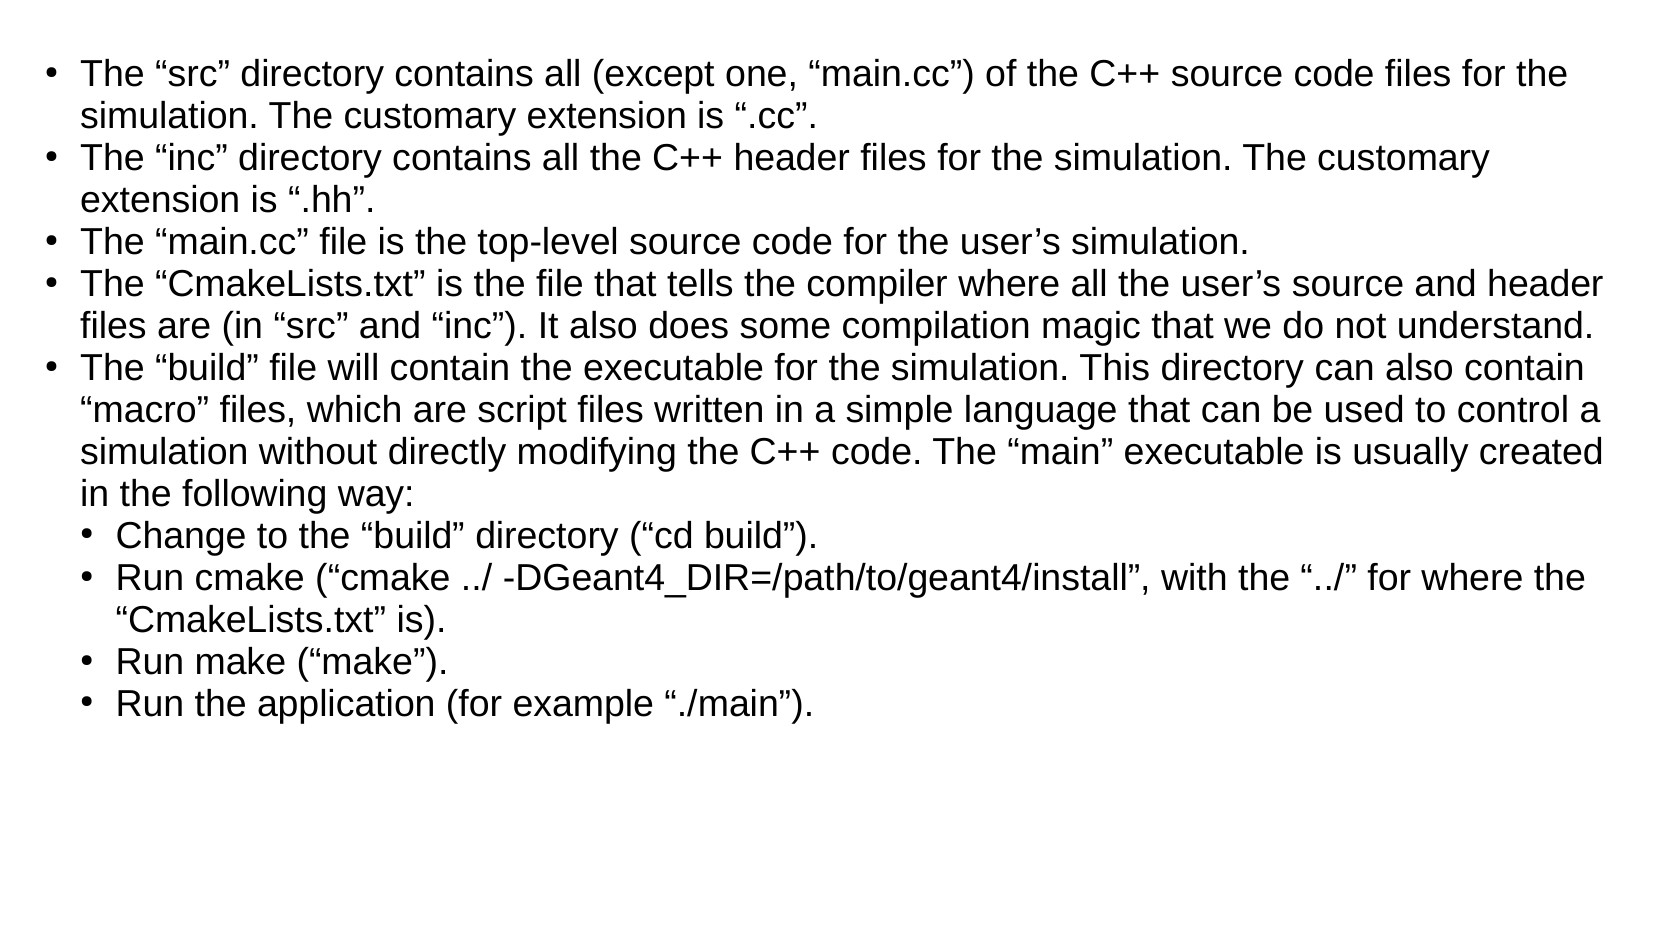

The “src” directory contains all (except one, “main.cc”) of the C++ source code files for the simulation. The customary extension is “.cc”.
The “inc” directory contains all the C++ header files for the simulation. The customary extension is “.hh”.
The “main.cc” file is the top-level source code for the user’s simulation.
The “CmakeLists.txt” is the file that tells the compiler where all the user’s source and header files are (in “src” and “inc”). It also does some compilation magic that we do not understand.
The “build” file will contain the executable for the simulation. This directory can also contain “macro” files, which are script files written in a simple language that can be used to control a simulation without directly modifying the C++ code. The “main” executable is usually created in the following way:
Change to the “build” directory (“cd build”).
Run cmake (“cmake ../ -DGeant4_DIR=/path/to/geant4/install”, with the “../” for where the “CmakeLists.txt” is).
Run make (“make”).
Run the application (for example “./main”).